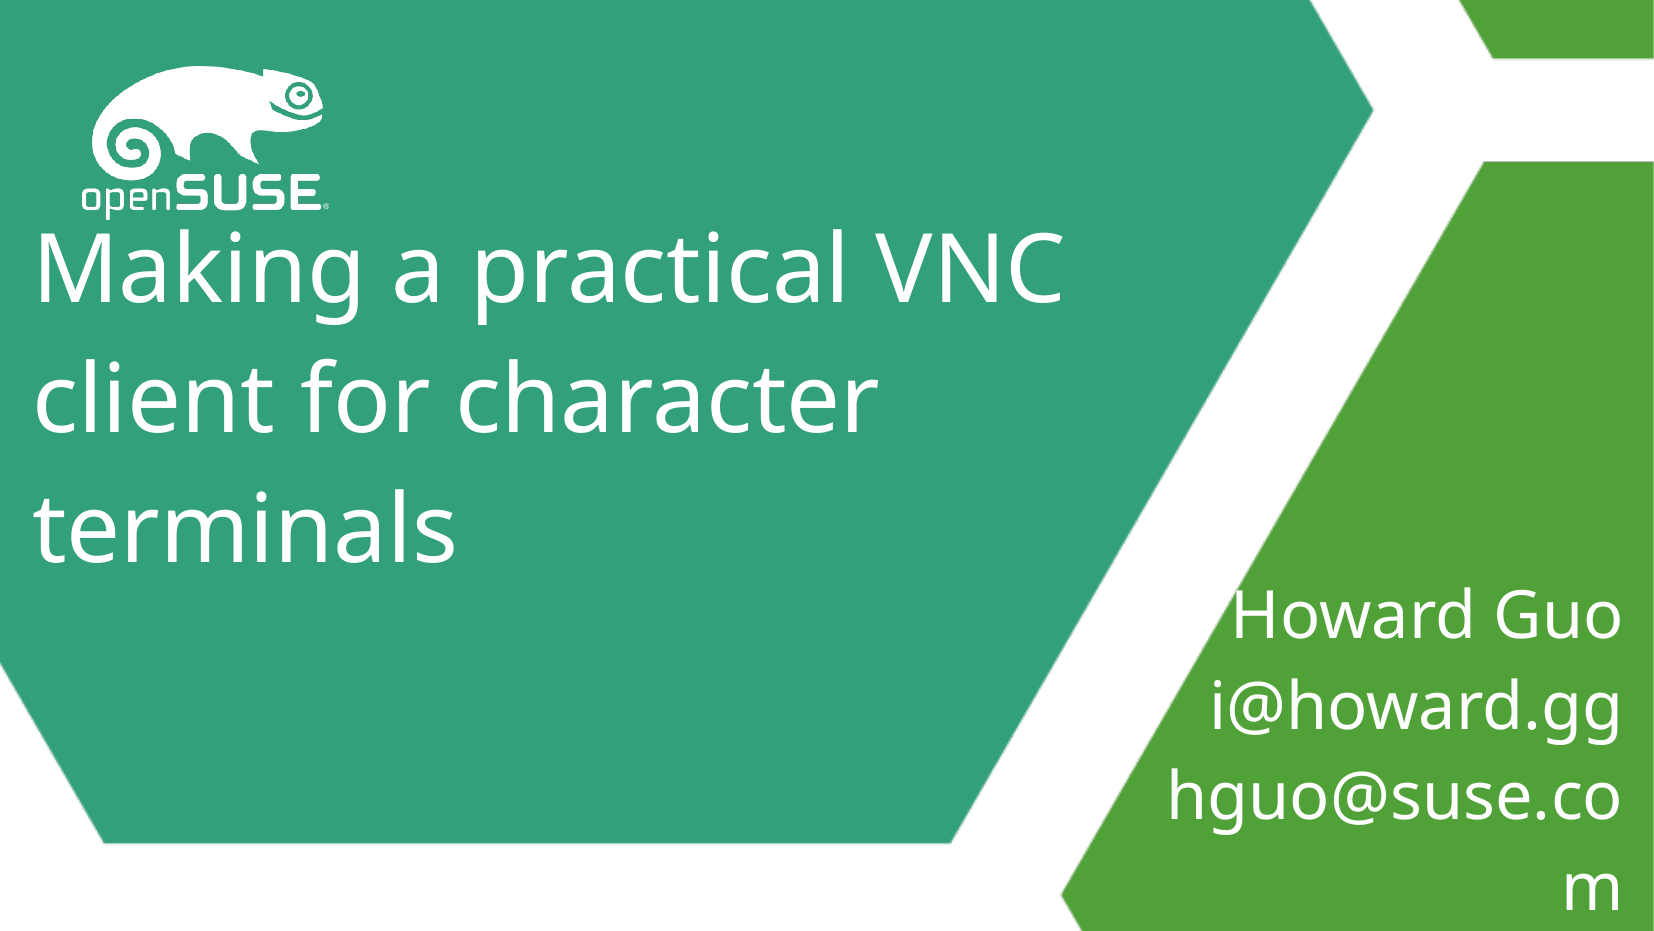

Making a practical VNC client for character terminals
# Howard Guo
i@howard.gg
hguo@suse.com